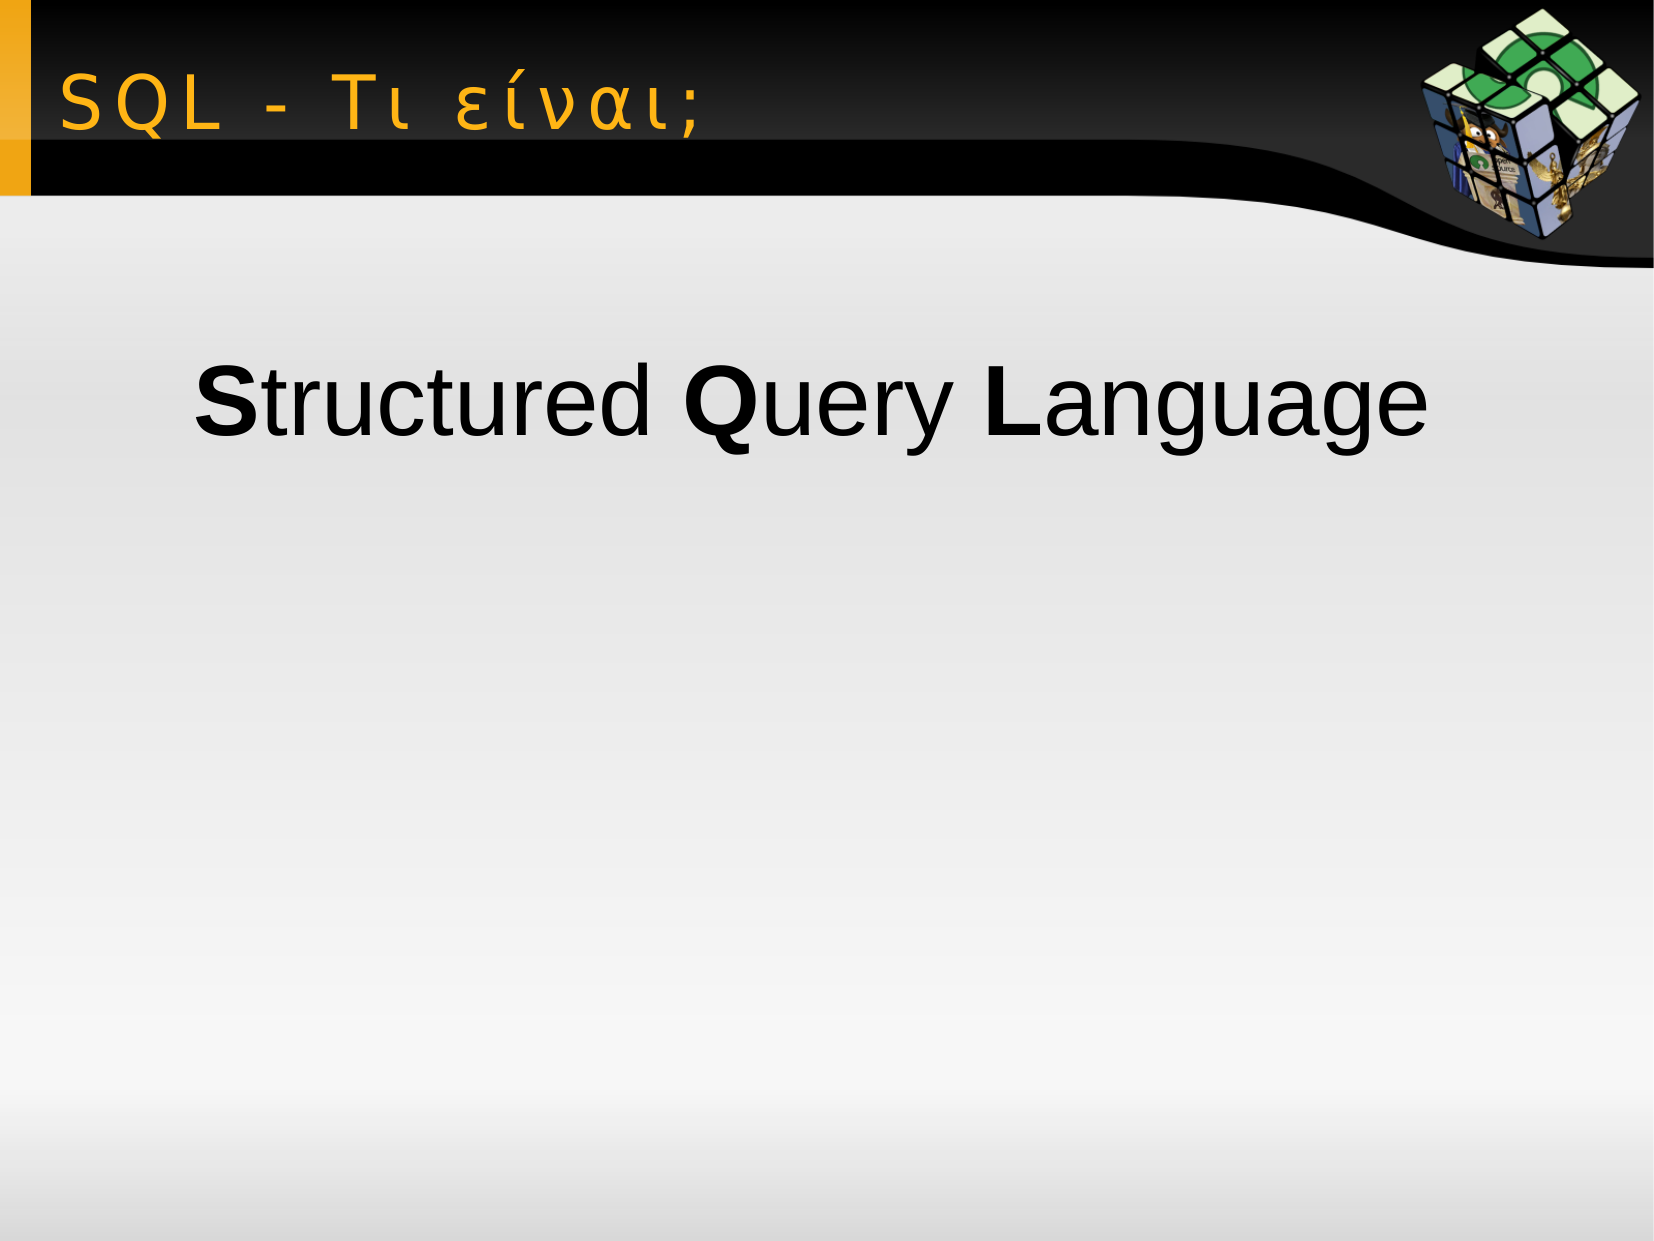

# SQL - Τι είναι;
Structured Query Language